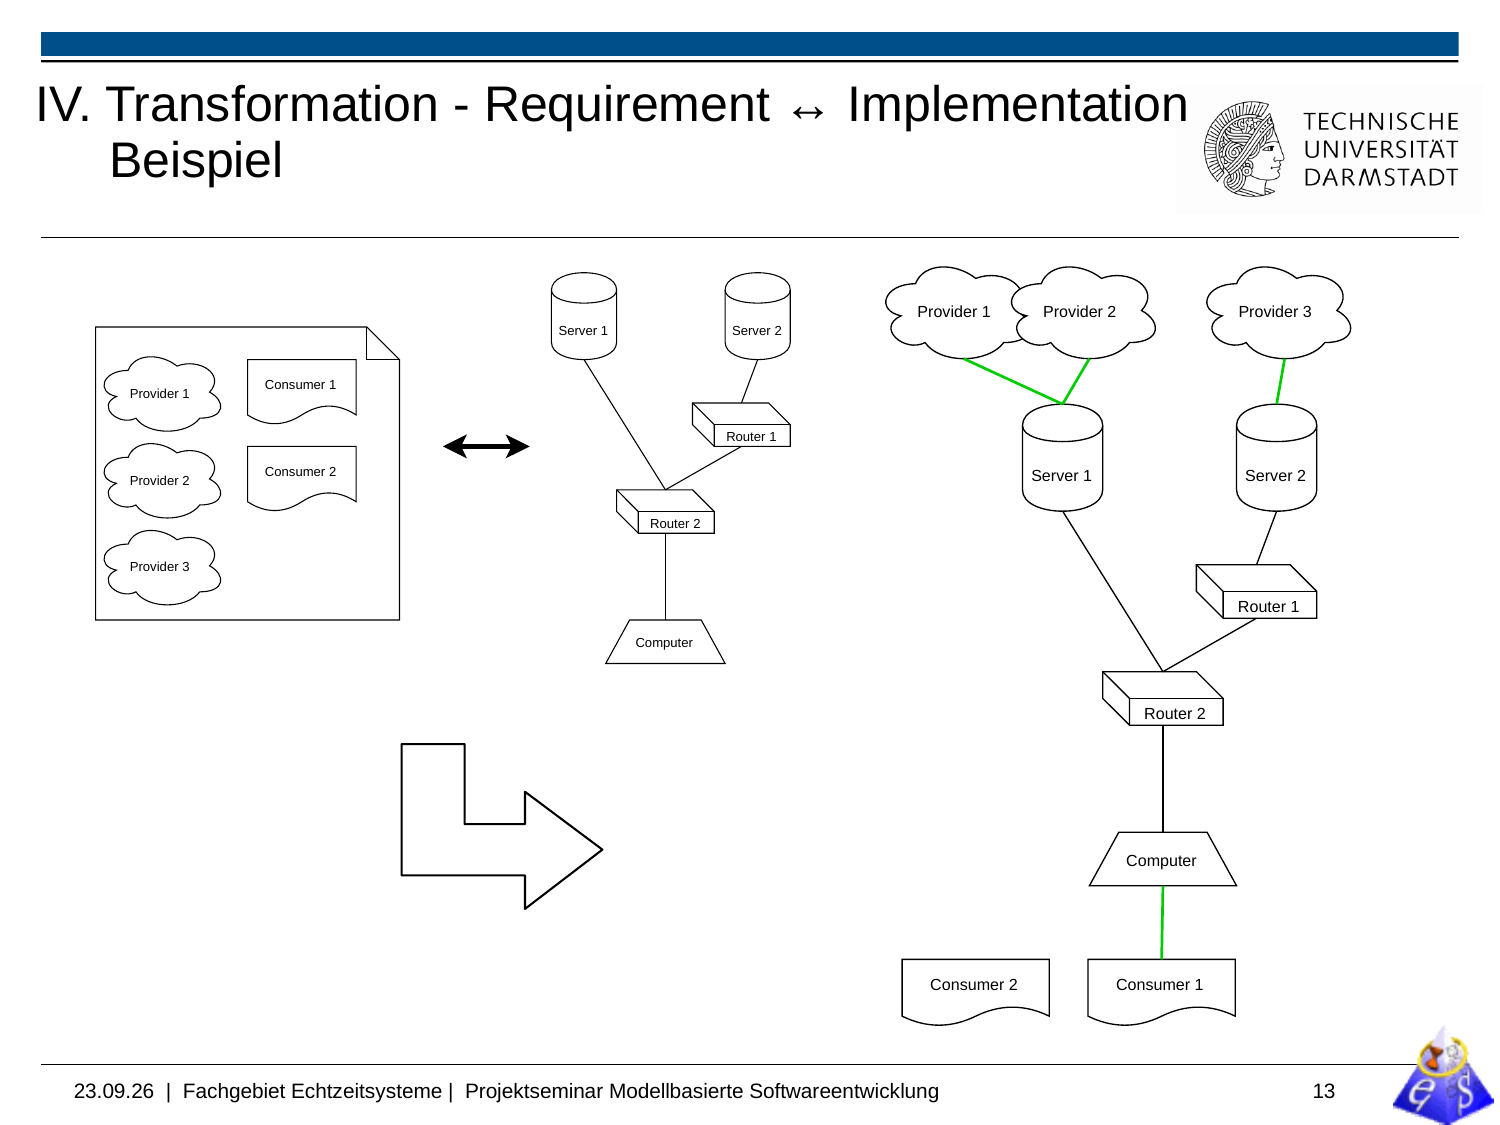

# IV. Transformation - Requirement ↔ Implementation Beispiel